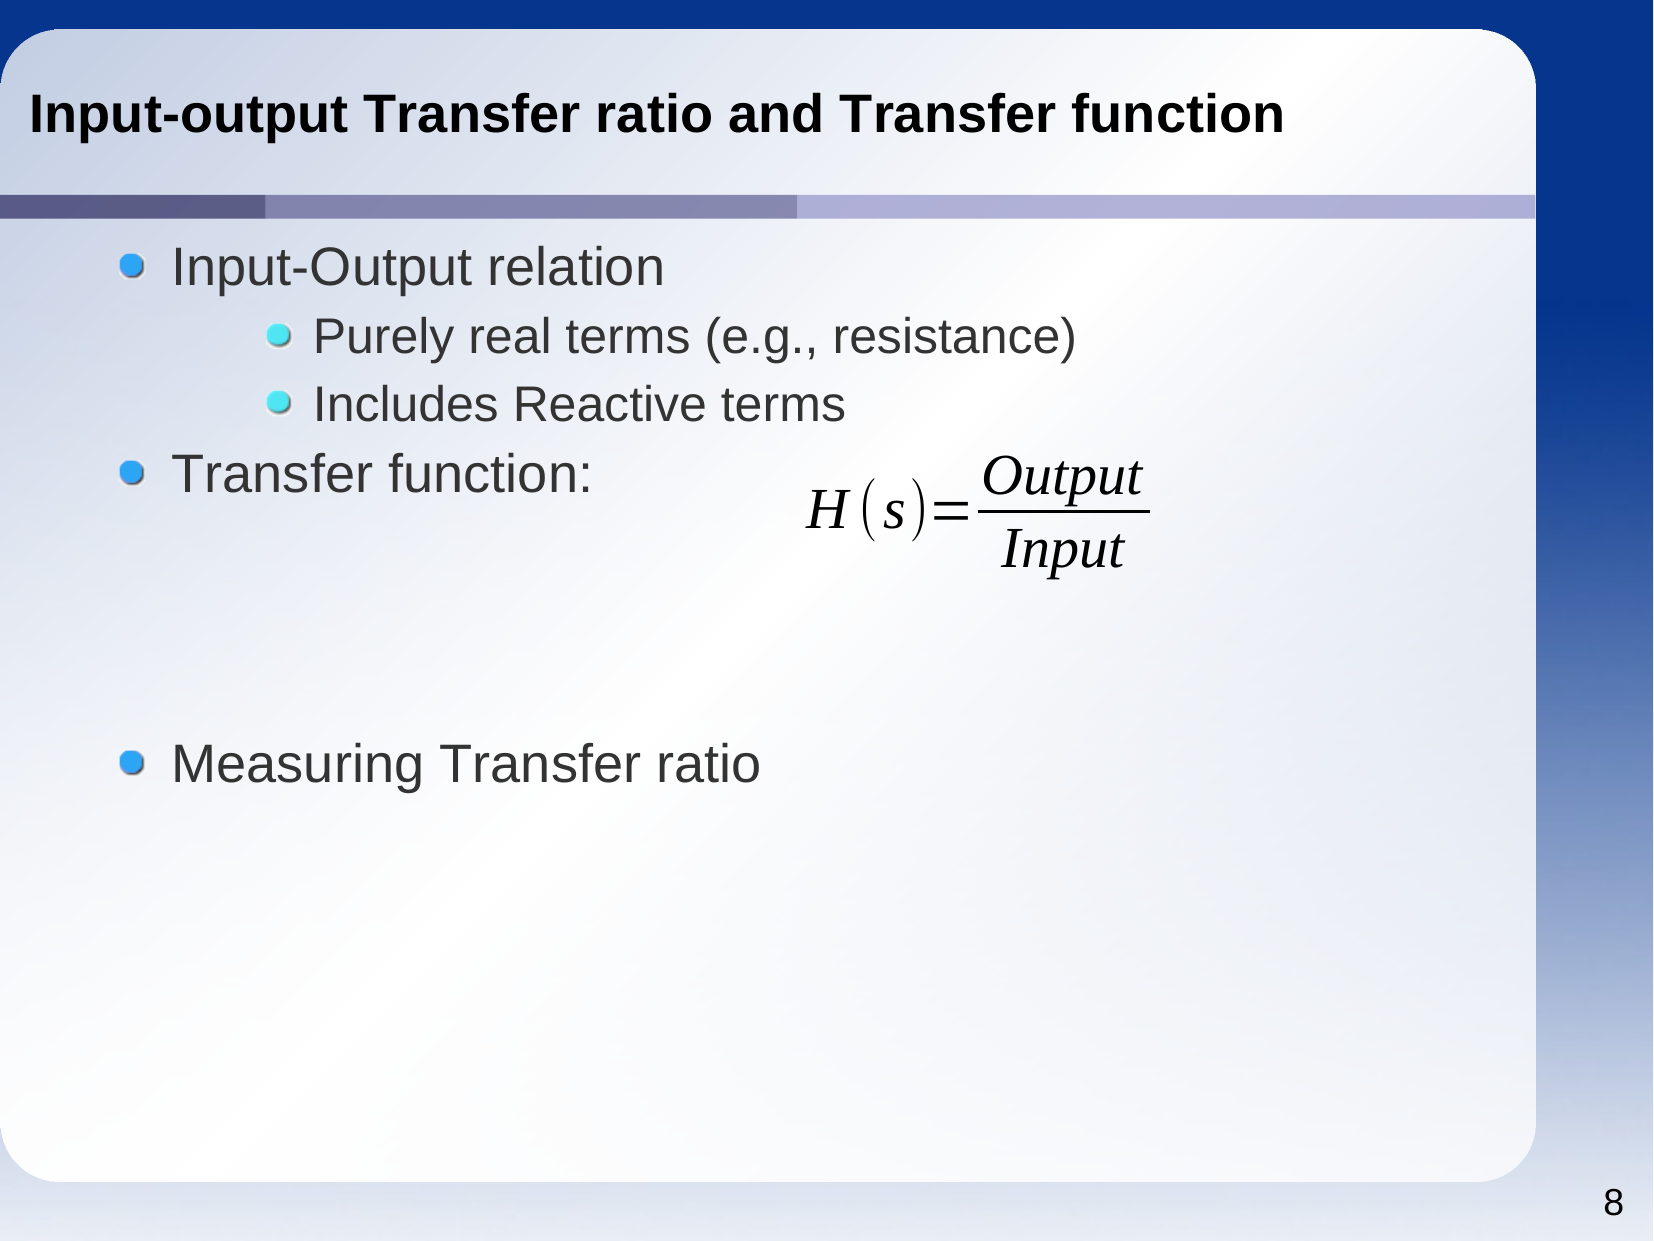

# Input-output Transfer ratio and Transfer function
Input-Output relation
Purely real terms (e.g., resistance)
Includes Reactive terms
Transfer function:
Measuring Transfer ratio
8